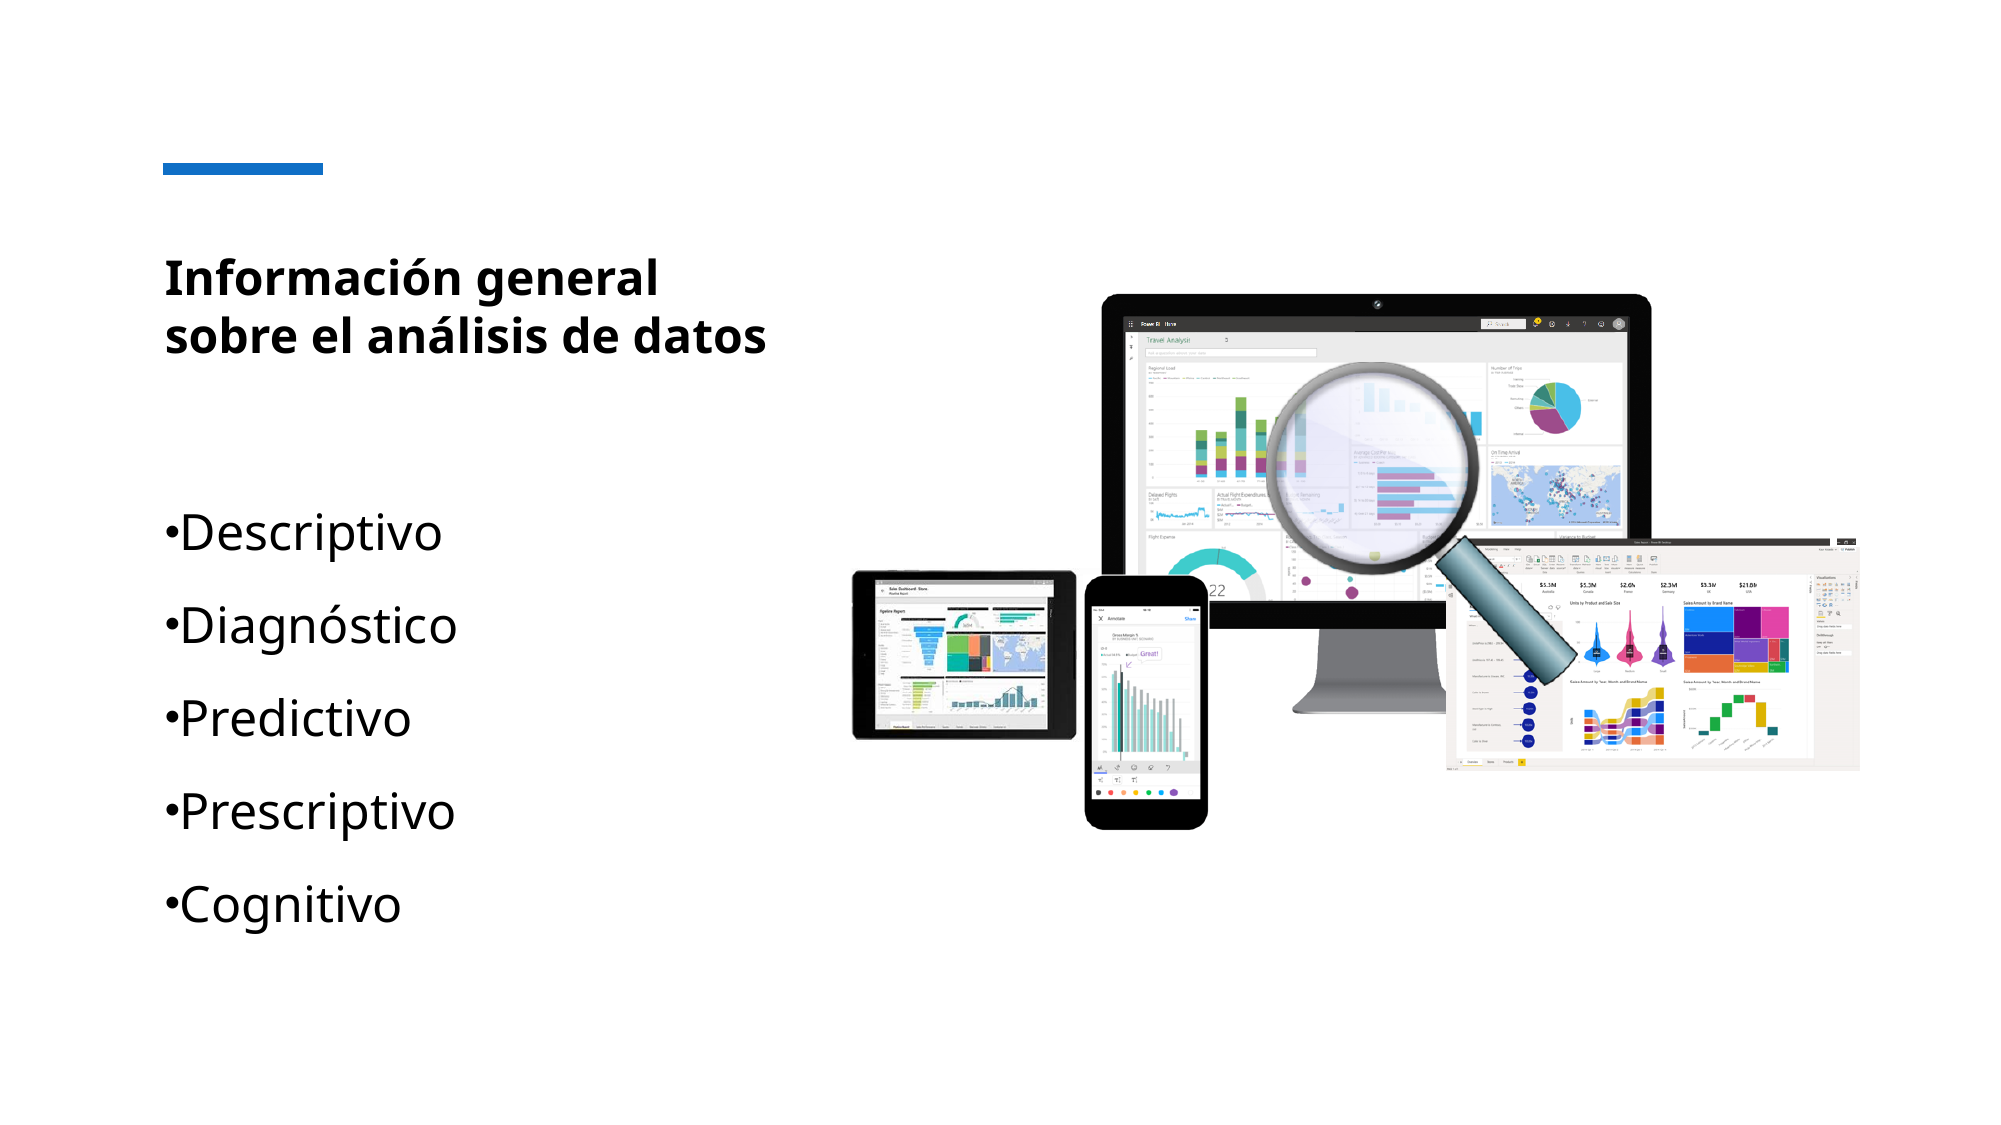

# Información general sobre el análisis de datos
Descriptivo
Diagnóstico
Predictivo
Prescriptivo
Cognitivo